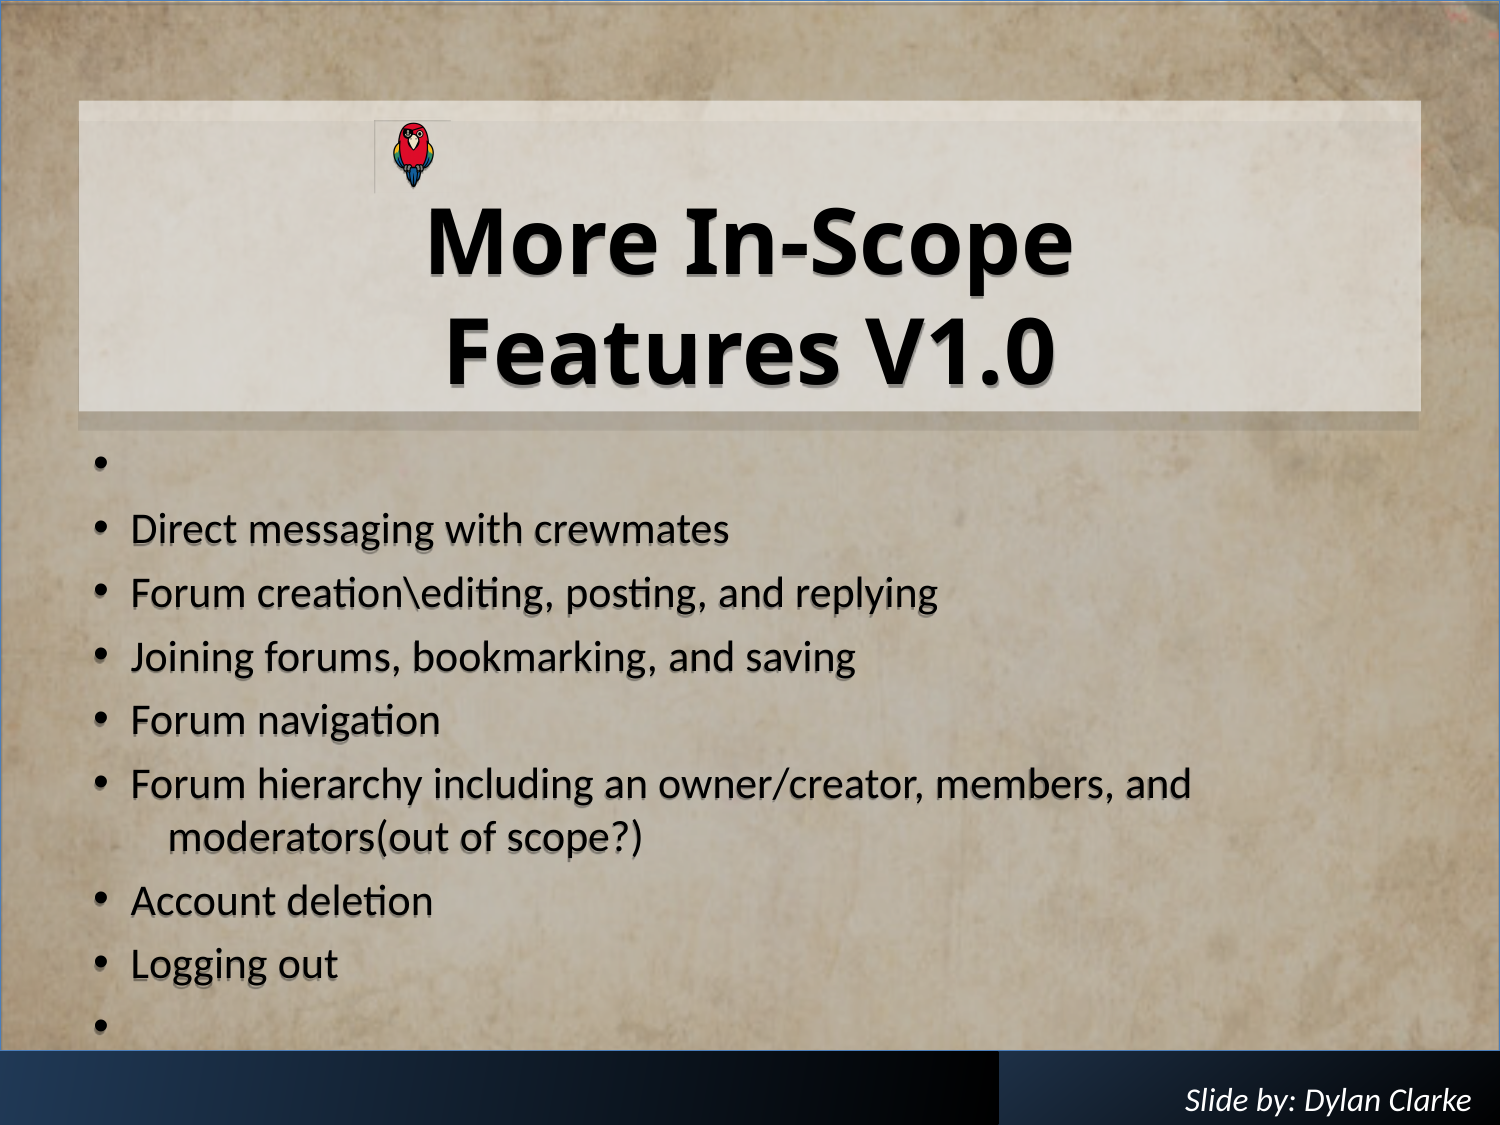

More In-Scope Features V1.0
# Direct messaging with crewmates
Forum creation\editing, posting, and replying
Joining forums, bookmarking, and saving
Forum navigation
Forum hierarchy including an owner/creator, members, and moderators(out of scope?)
Account deletion
Logging out
Slide by: Dylan Clarke